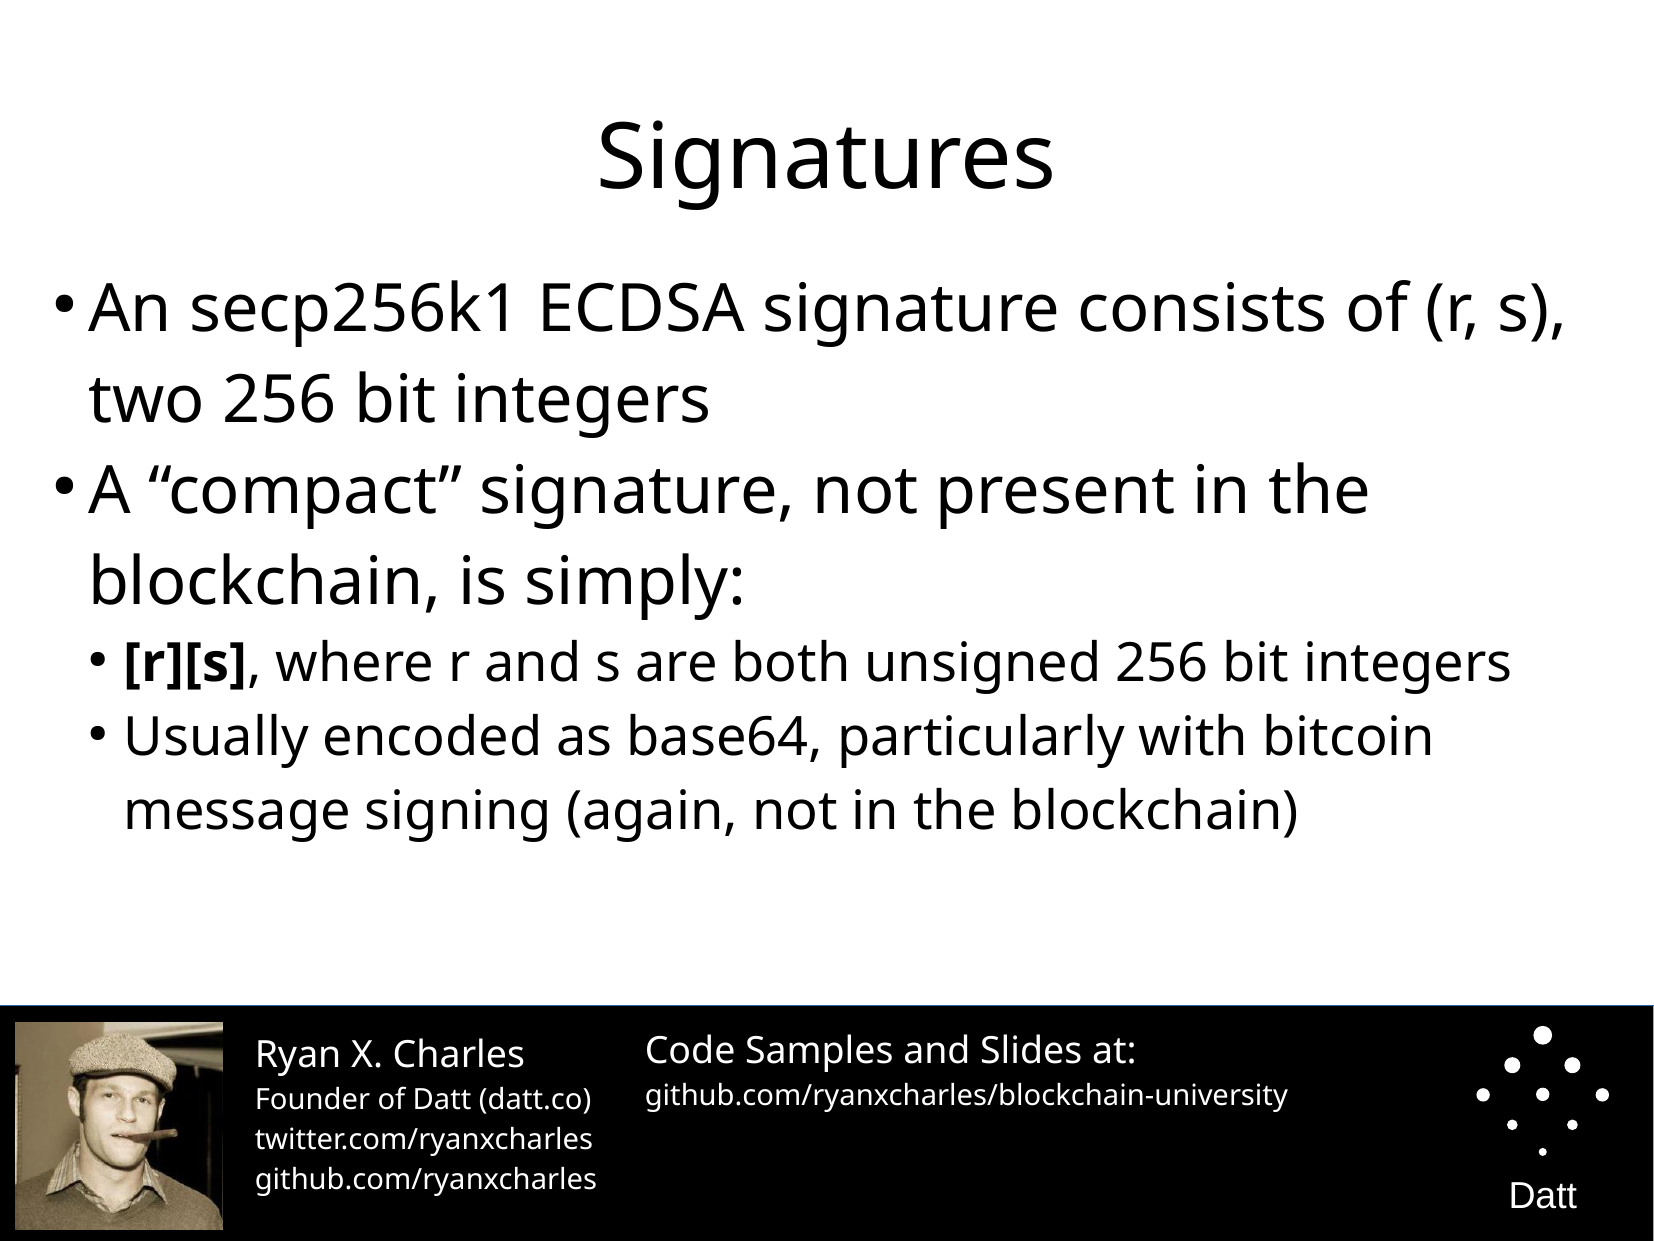

# Signatures
An secp256k1 ECDSA signature consists of (r, s), two 256 bit integers
A “compact” signature, not present in the blockchain, is simply:
[r][s], where r and s are both unsigned 256 bit integers
Usually encoded as base64, particularly with bitcoin message signing (again, not in the blockchain)
Code Samples and Slides at:
github.com/ryanxcharles/blockchain-university
Ryan X. Charles
Founder of Datt (datt.co)
twitter.com/ryanxcharles
github.com/ryanxcharles
Datt